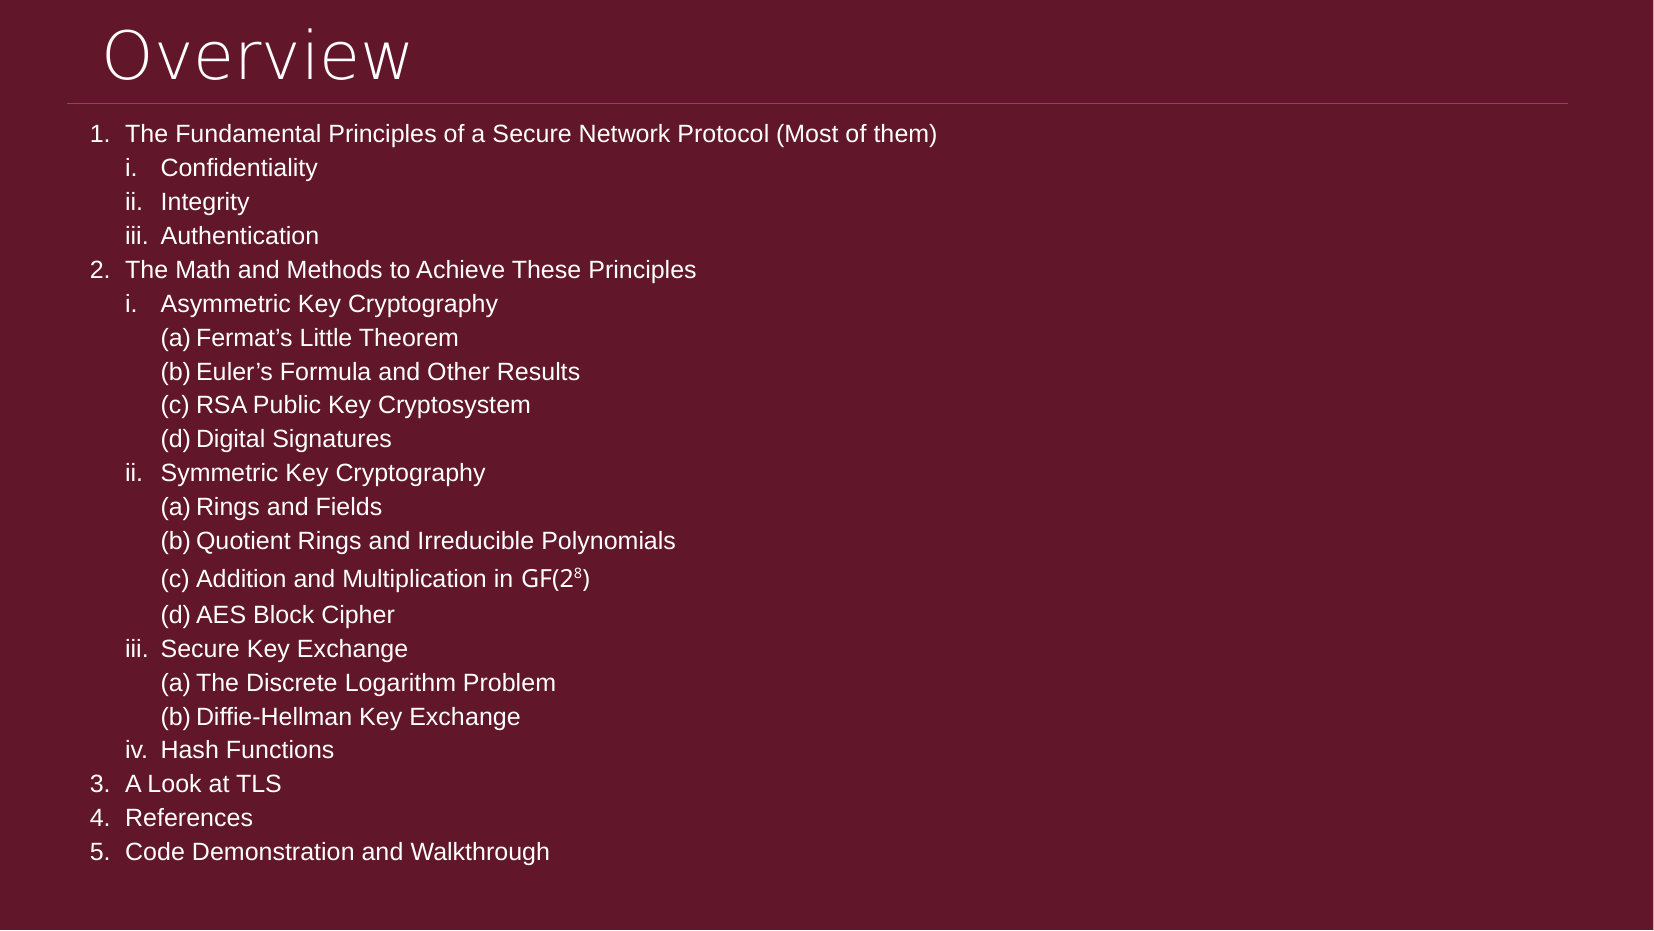

# Overview
The Fundamental Principles of a Secure Network Protocol (Most of them)
Confidentiality
Integrity
Authentication
The Math and Methods to Achieve These Principles
Asymmetric Key Cryptography
Fermat’s Little Theorem
Euler’s Formula and Other Results
RSA Public Key Cryptosystem
Digital Signatures
Symmetric Key Cryptography
Rings and Fields
Quotient Rings and Irreducible Polynomials
Addition and Multiplication in GF(28)
AES Block Cipher
Secure Key Exchange
The Discrete Logarithm Problem
Diffie-Hellman Key Exchange
Hash Functions
A Look at TLS
References
Code Demonstration and Walkthrough